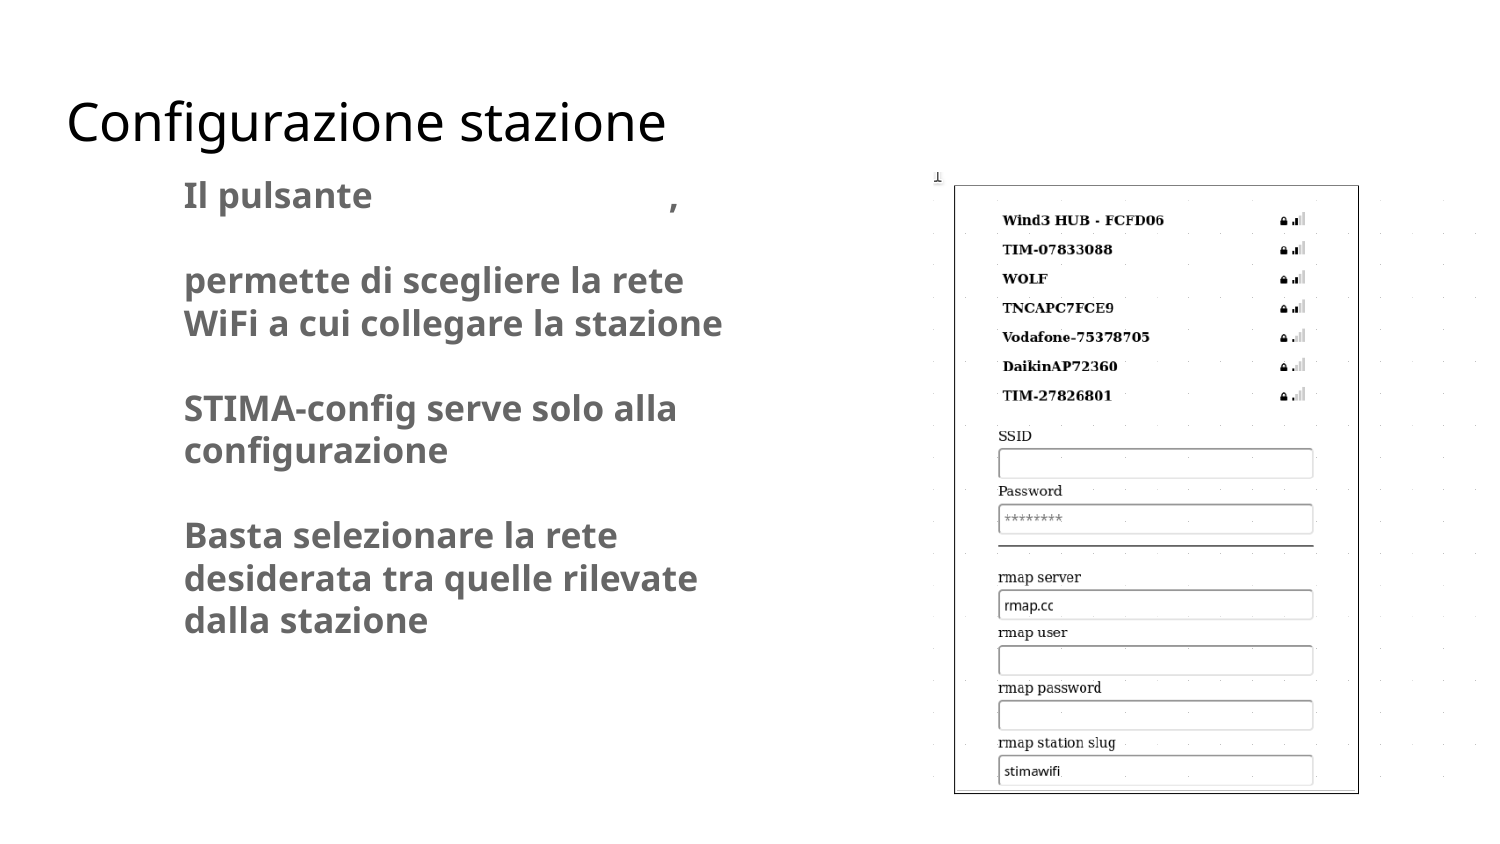

# Configurazione stazione
Il pulsante Configure WiFi ,
permette di scegliere la rete WiFi a cui collegare la stazione
STIMA-config serve solo alla configurazione
Basta selezionare la rete desiderata tra quelle rilevate dalla stazione